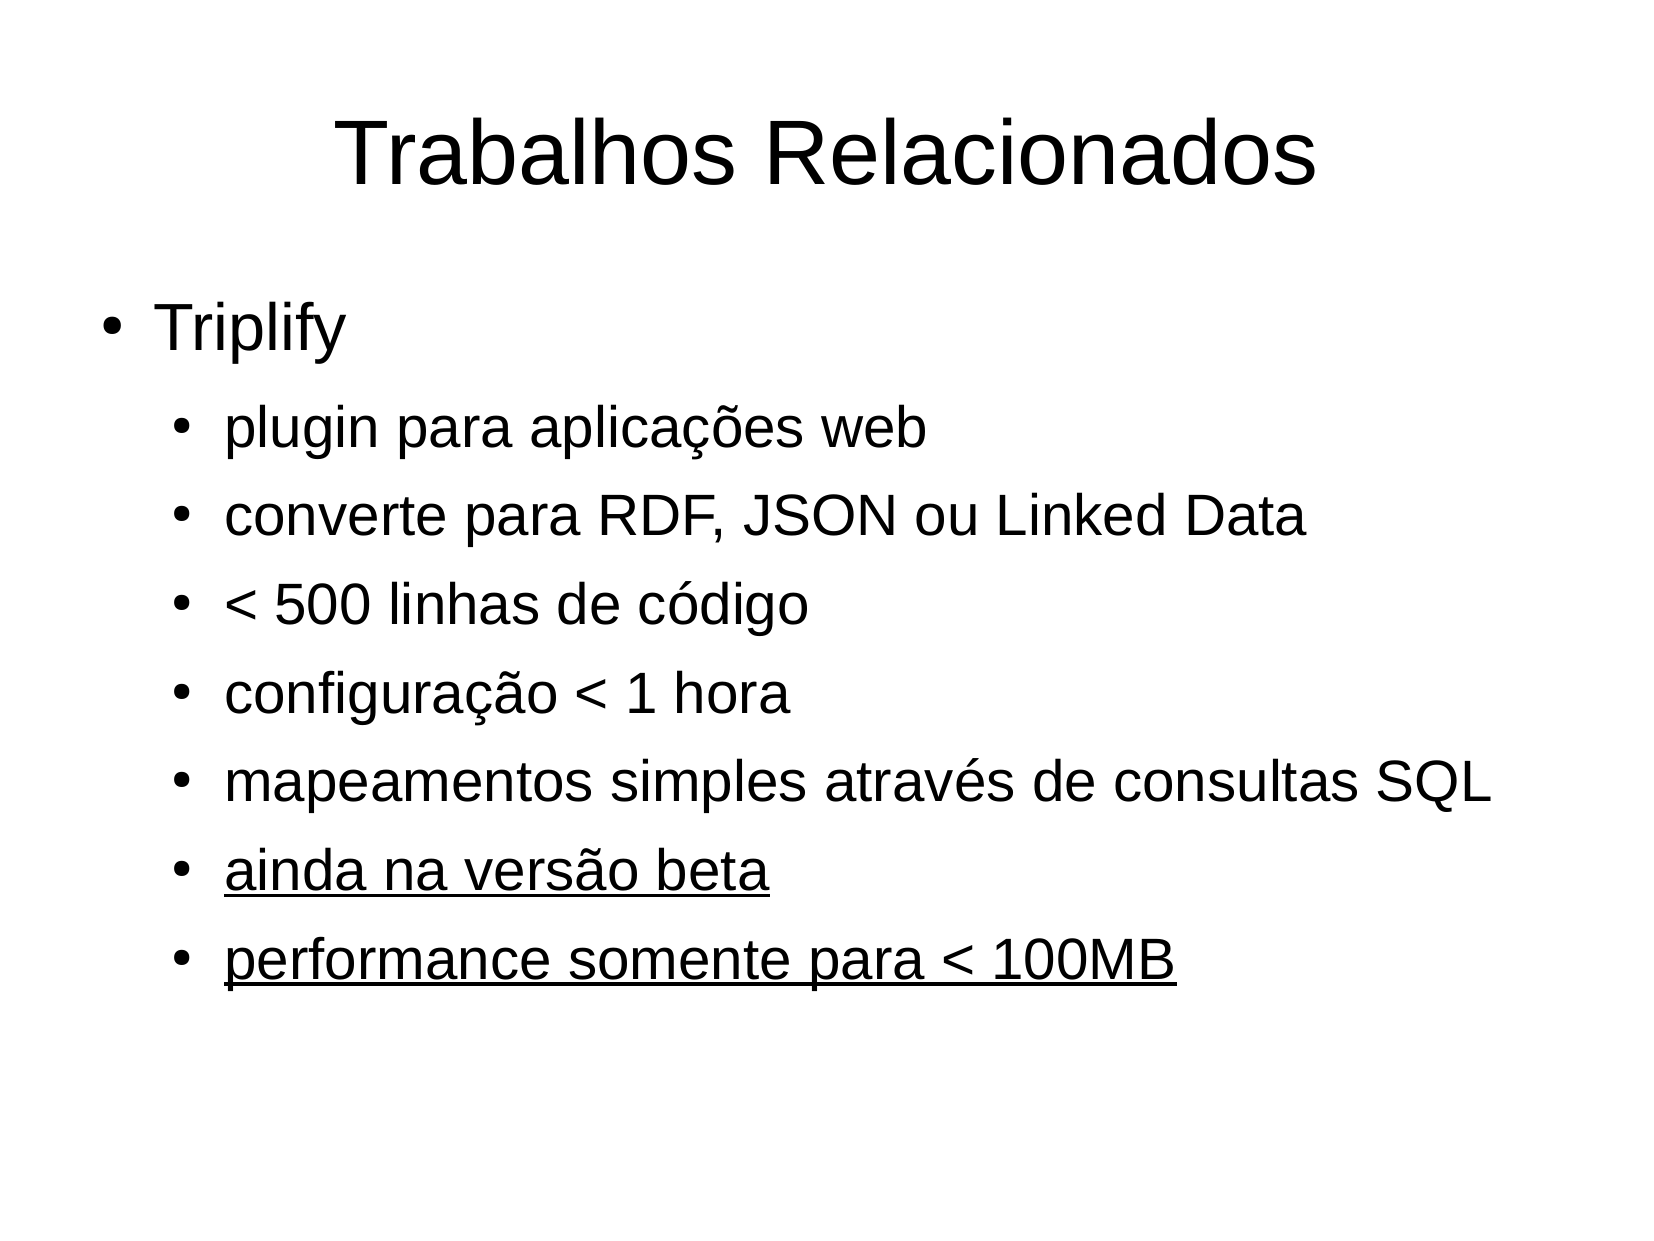

# Trabalhos Relacionados
Triplify
plugin para aplicações web
converte para RDF, JSON ou Linked Data
< 500 linhas de código
configuração < 1 hora
mapeamentos simples através de consultas SQL
ainda na versão beta
performance somente para < 100MB